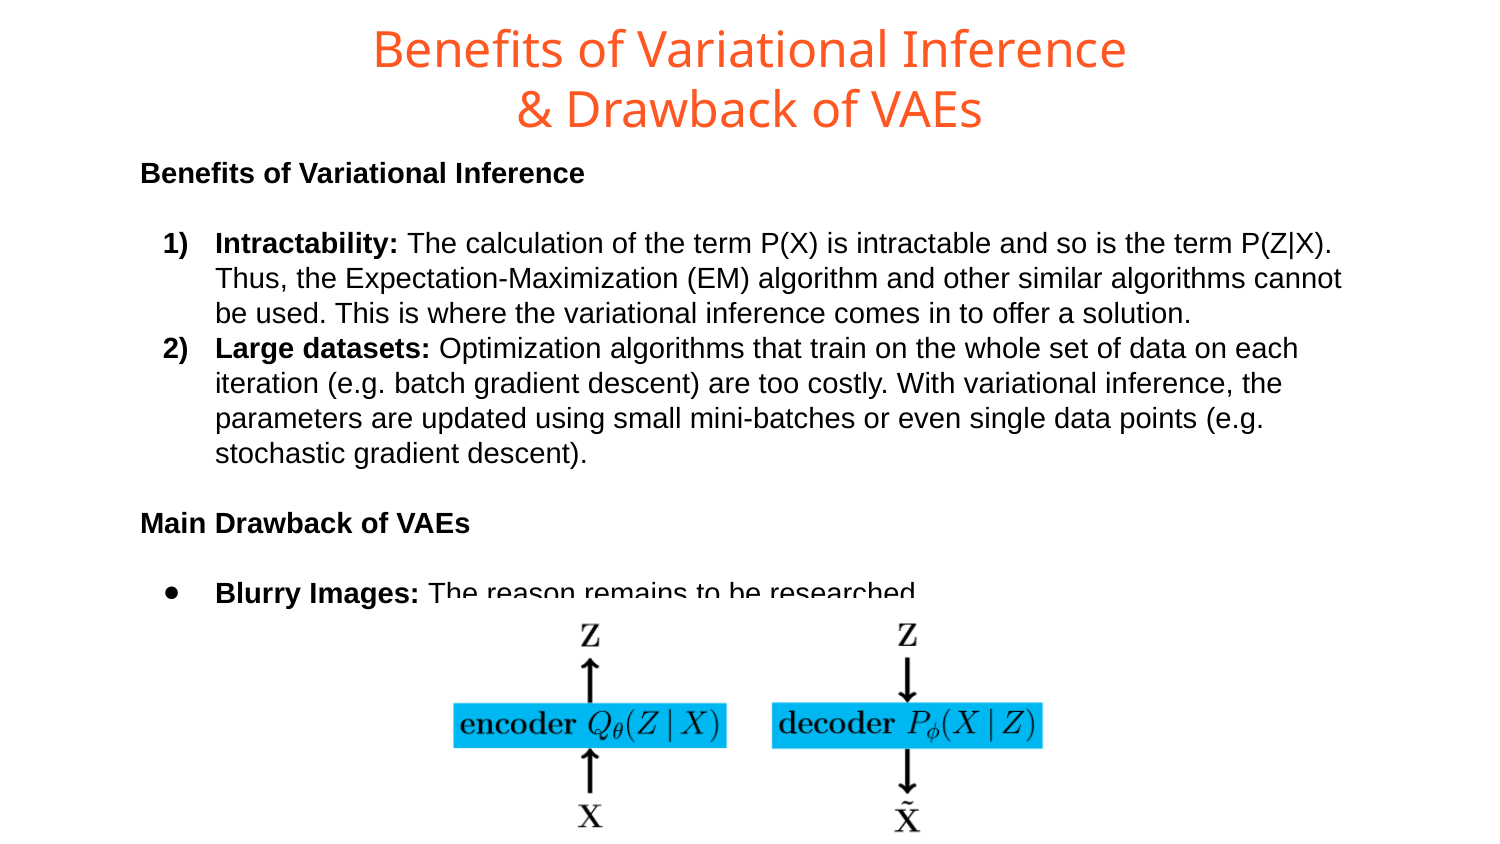

# Benefits of Variational Inference & Drawback of VAEs
Benefits of Variational Inference
Intractability: The calculation of the term P(X) is intractable and so is the term P(Z|X). Thus, the Expectation-Maximization (EM) algorithm and other similar algorithms cannot be used. This is where the variational inference comes in to offer a solution.
Large datasets: Optimization algorithms that train on the whole set of data on each iteration (e.g. batch gradient descent) are too costly. With variational inference, the parameters are updated using small mini-batches or even single data points (e.g. stochastic gradient descent).
Main Drawback of VAEs
Blurry Images: The reason remains to be researched.